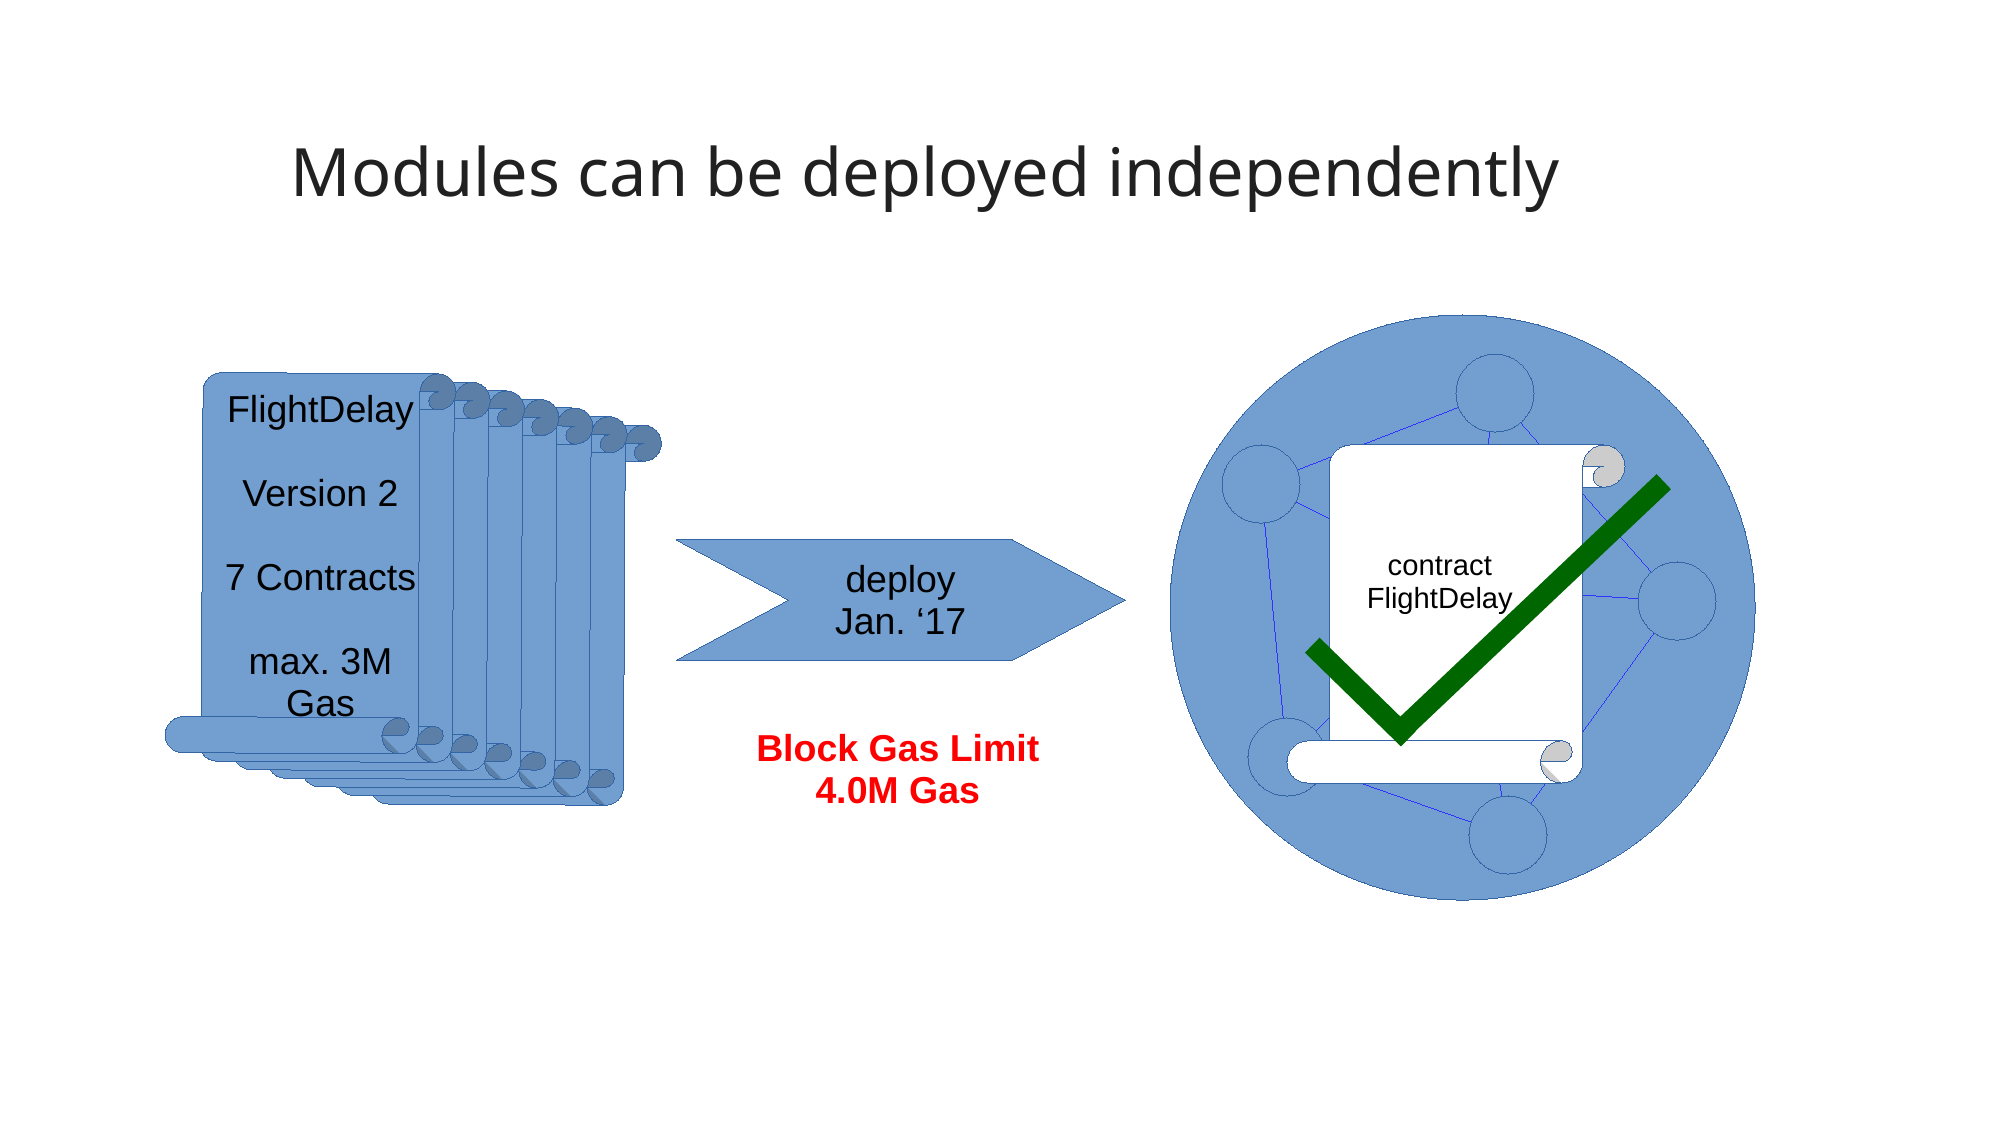

Modules can be deployed independently
contract
FlightDelay
FlightDelay
Version 2
7 Contracts
max. 3M Gas
deploy
Jan. ‘17
Block Gas Limit
4.0M Gas